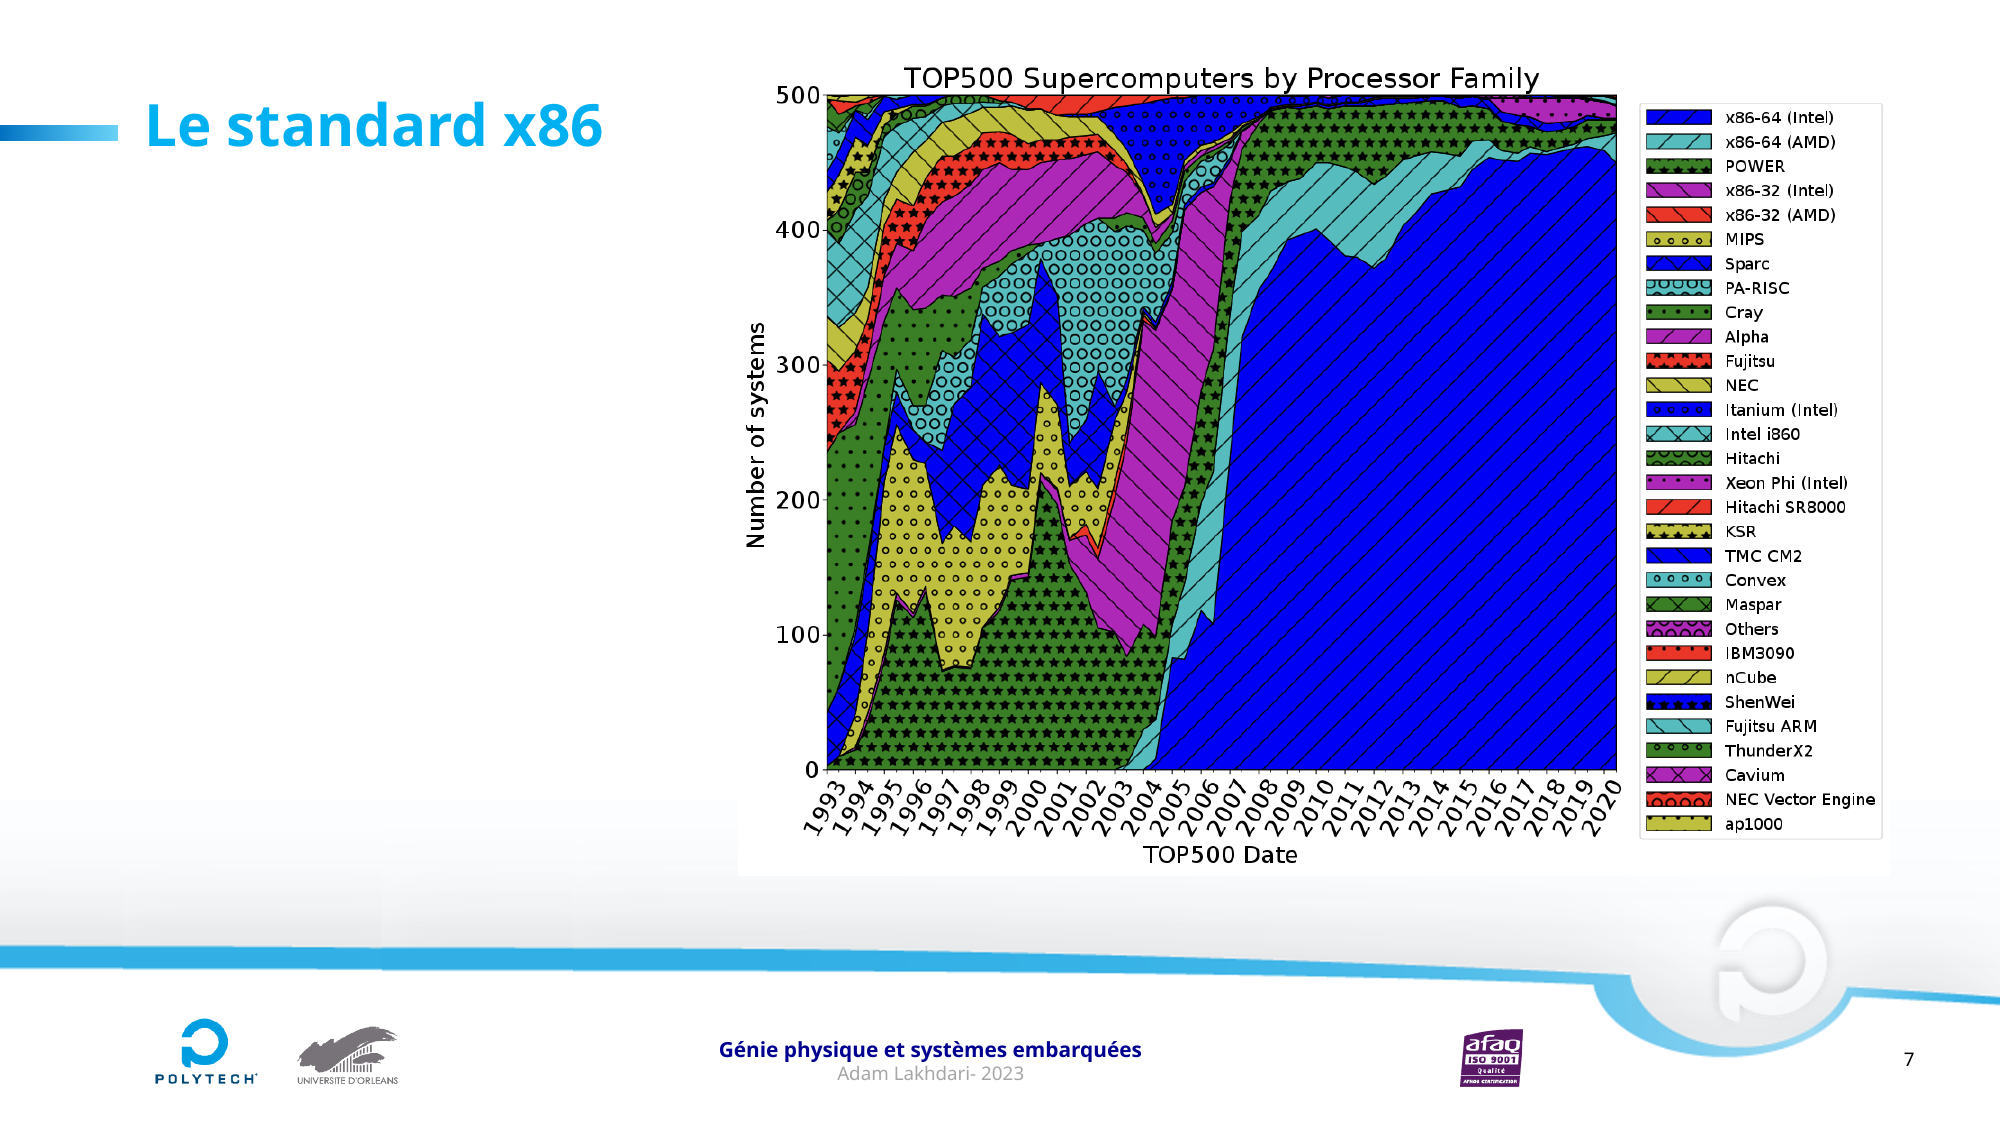

# Le standard x86
Génie physique et systèmes embarquées
Adam Lakhdari- 2023
7